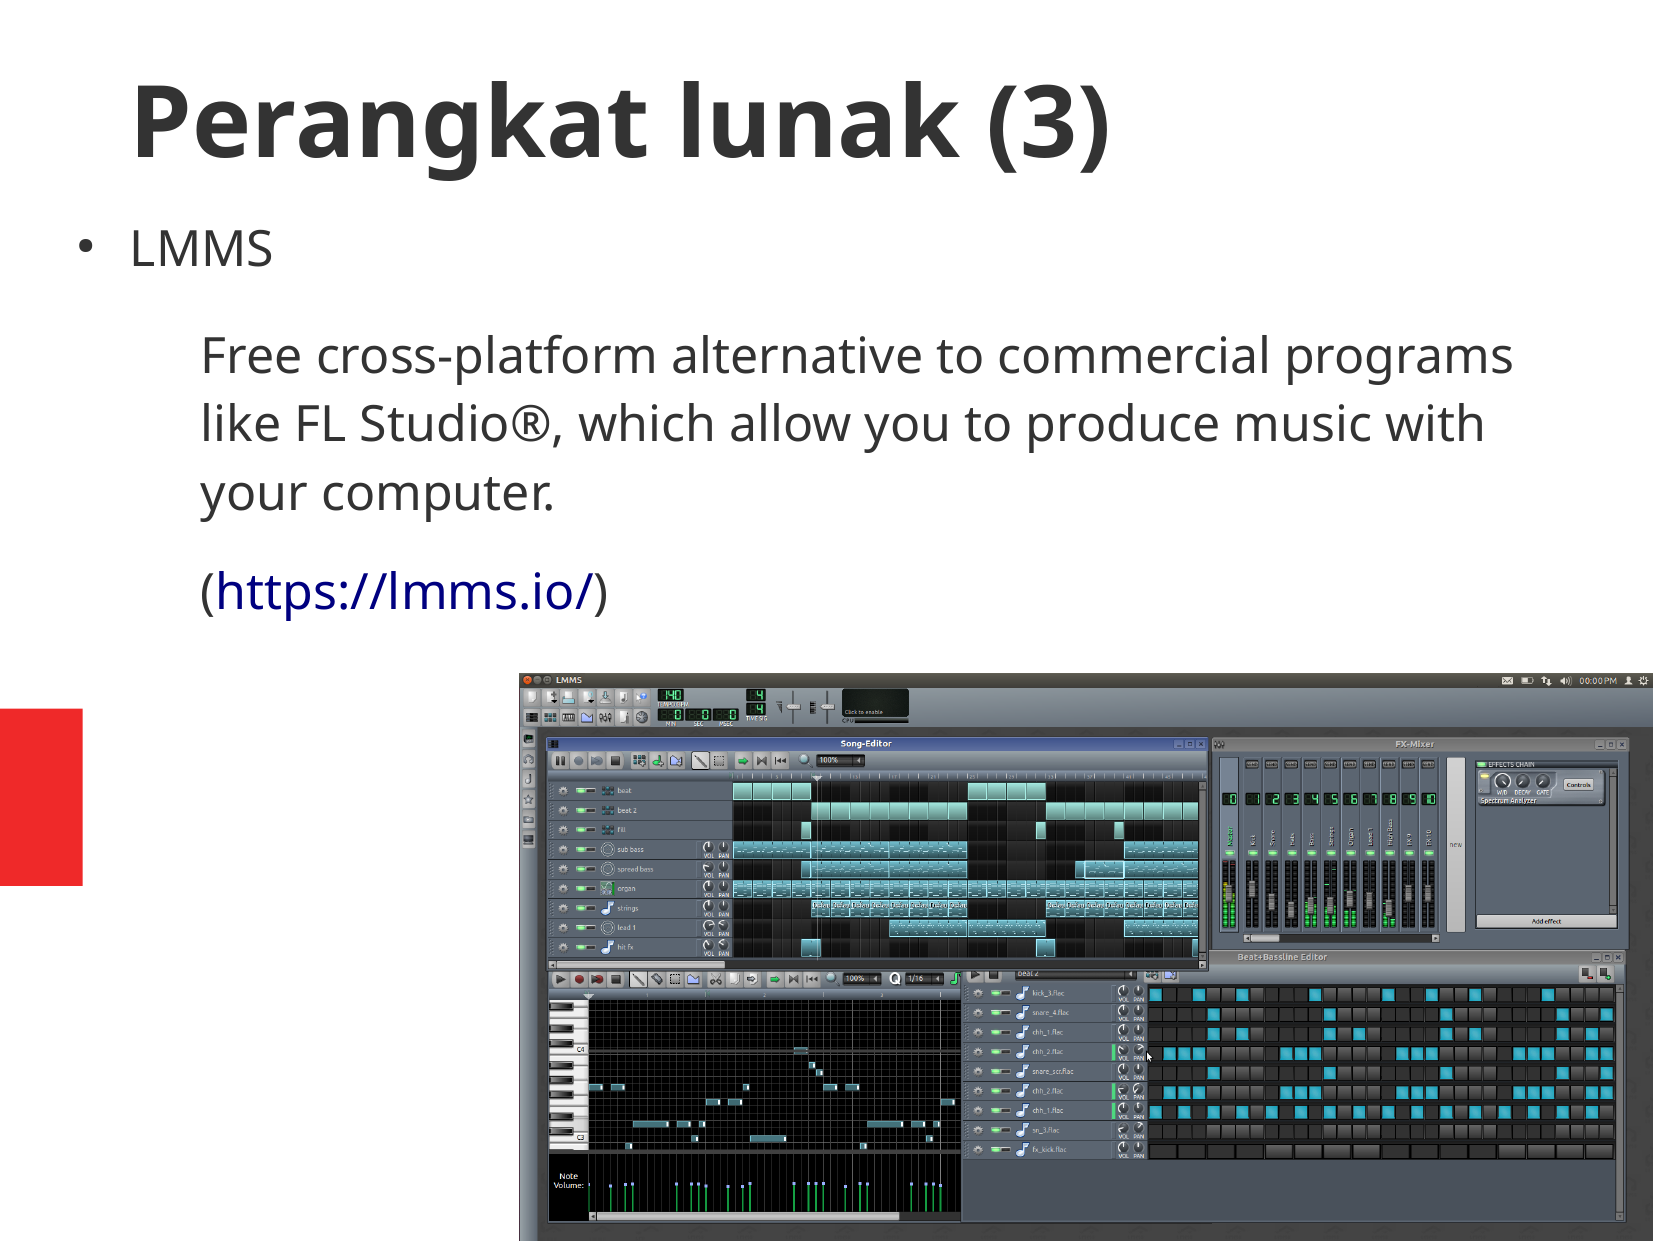

# Perangkat lunak (3)
LMMS
Free cross-platform alternative to commercial programs like FL Studio®, which allow you to produce music with your computer.
(https://lmms.io/)